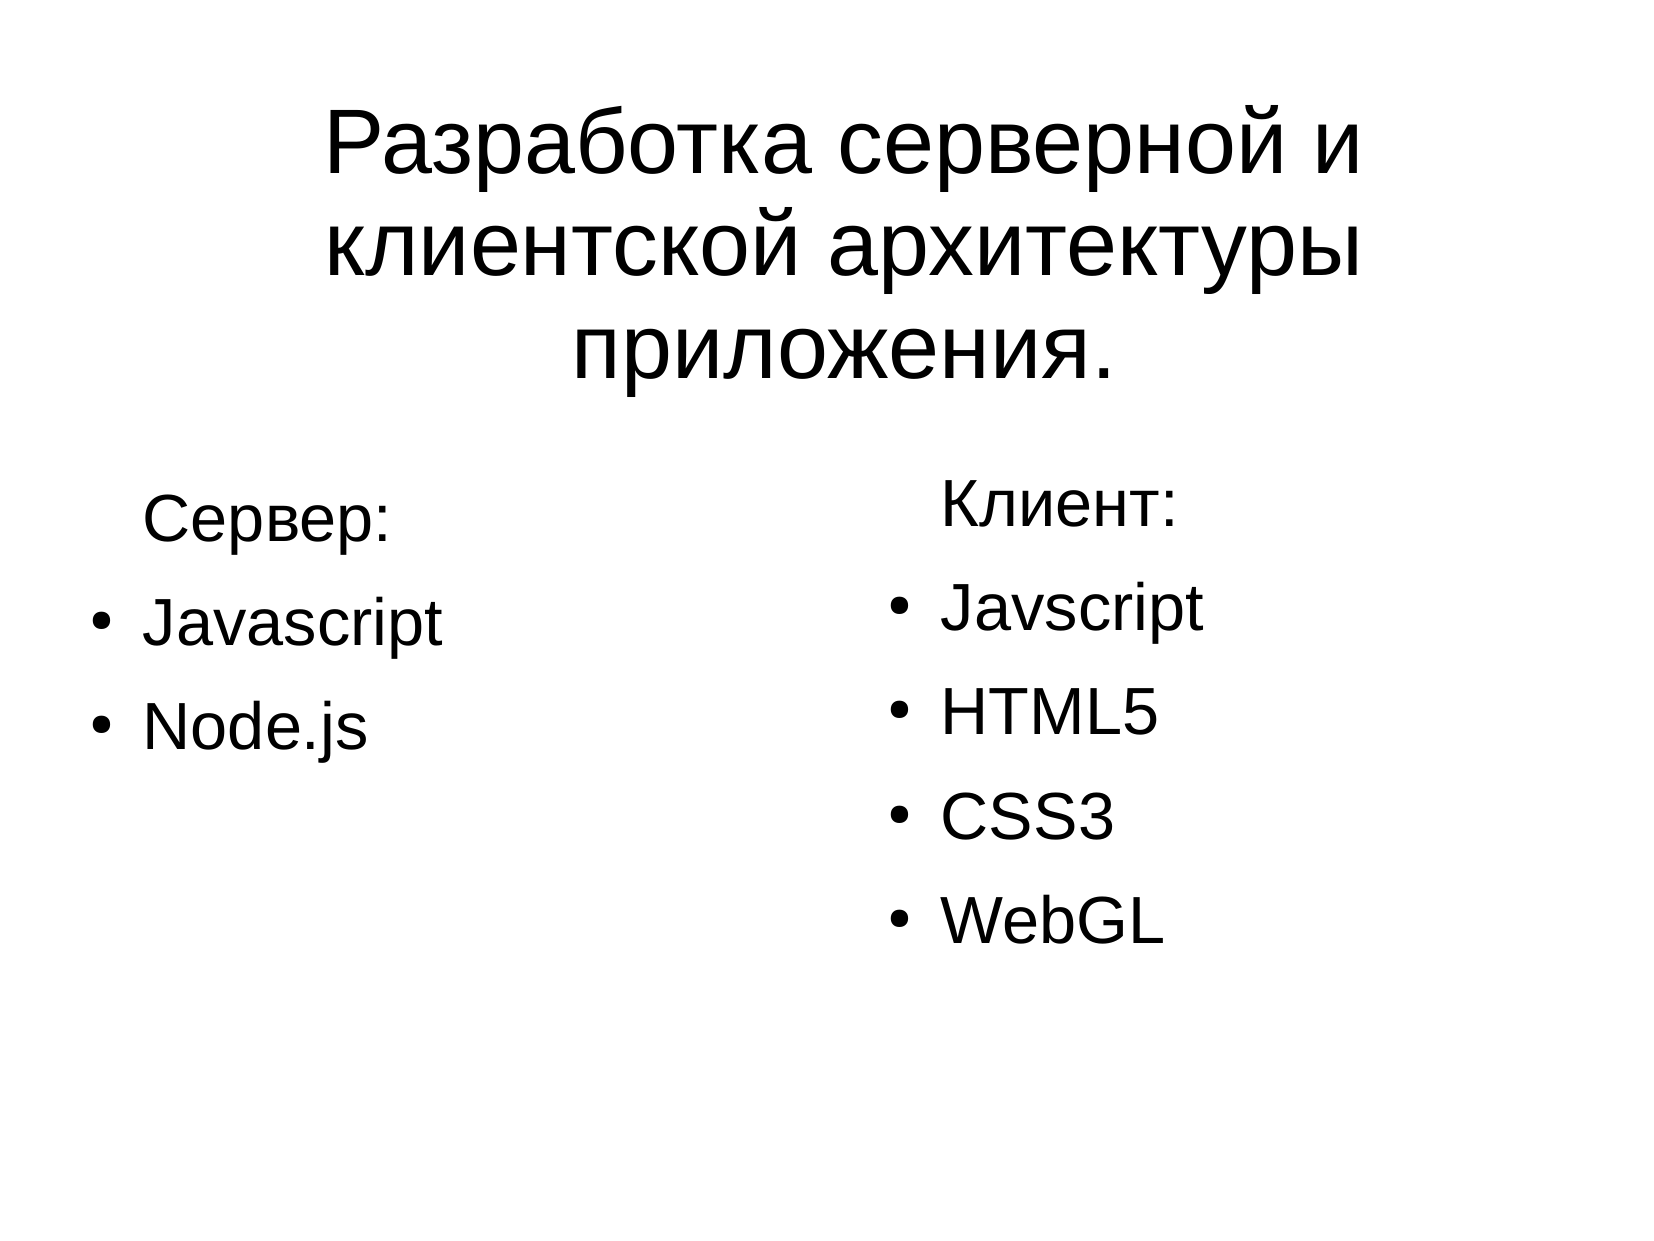

# Разработка серверной и клиентской архитектуры приложения.
Клиент:
Javscript
HTML5
CSS3
WebGL
Сервер:
Javascript
Node.js